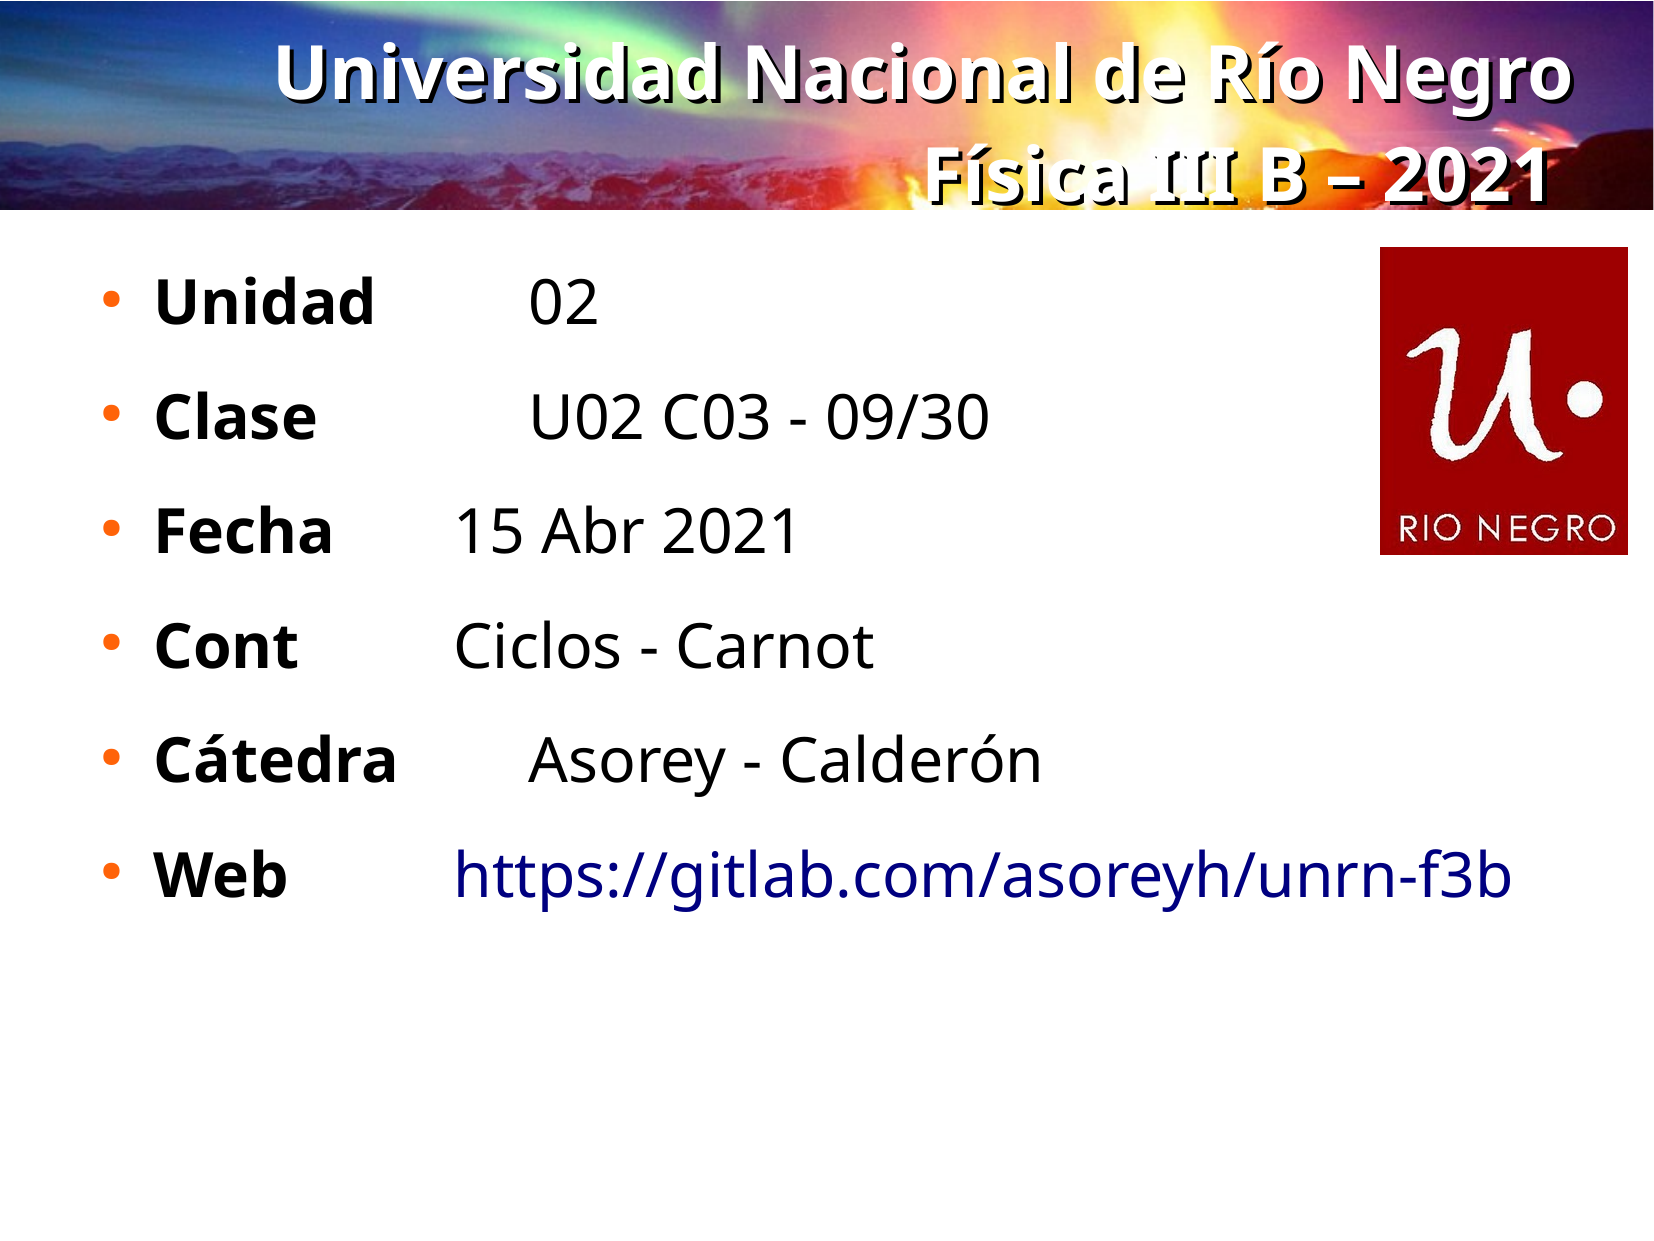

# Universidad Nacional de Río Negro Física III B – 2021
Unidad 		02
Clase			U02 C03 - 09/30
Fecha		15 Abr 2021
Cont			Ciclos - Carnot
Cátedra		Asorey - Calderón
Web			https://gitlab.com/asoreyh/unrn-f3b